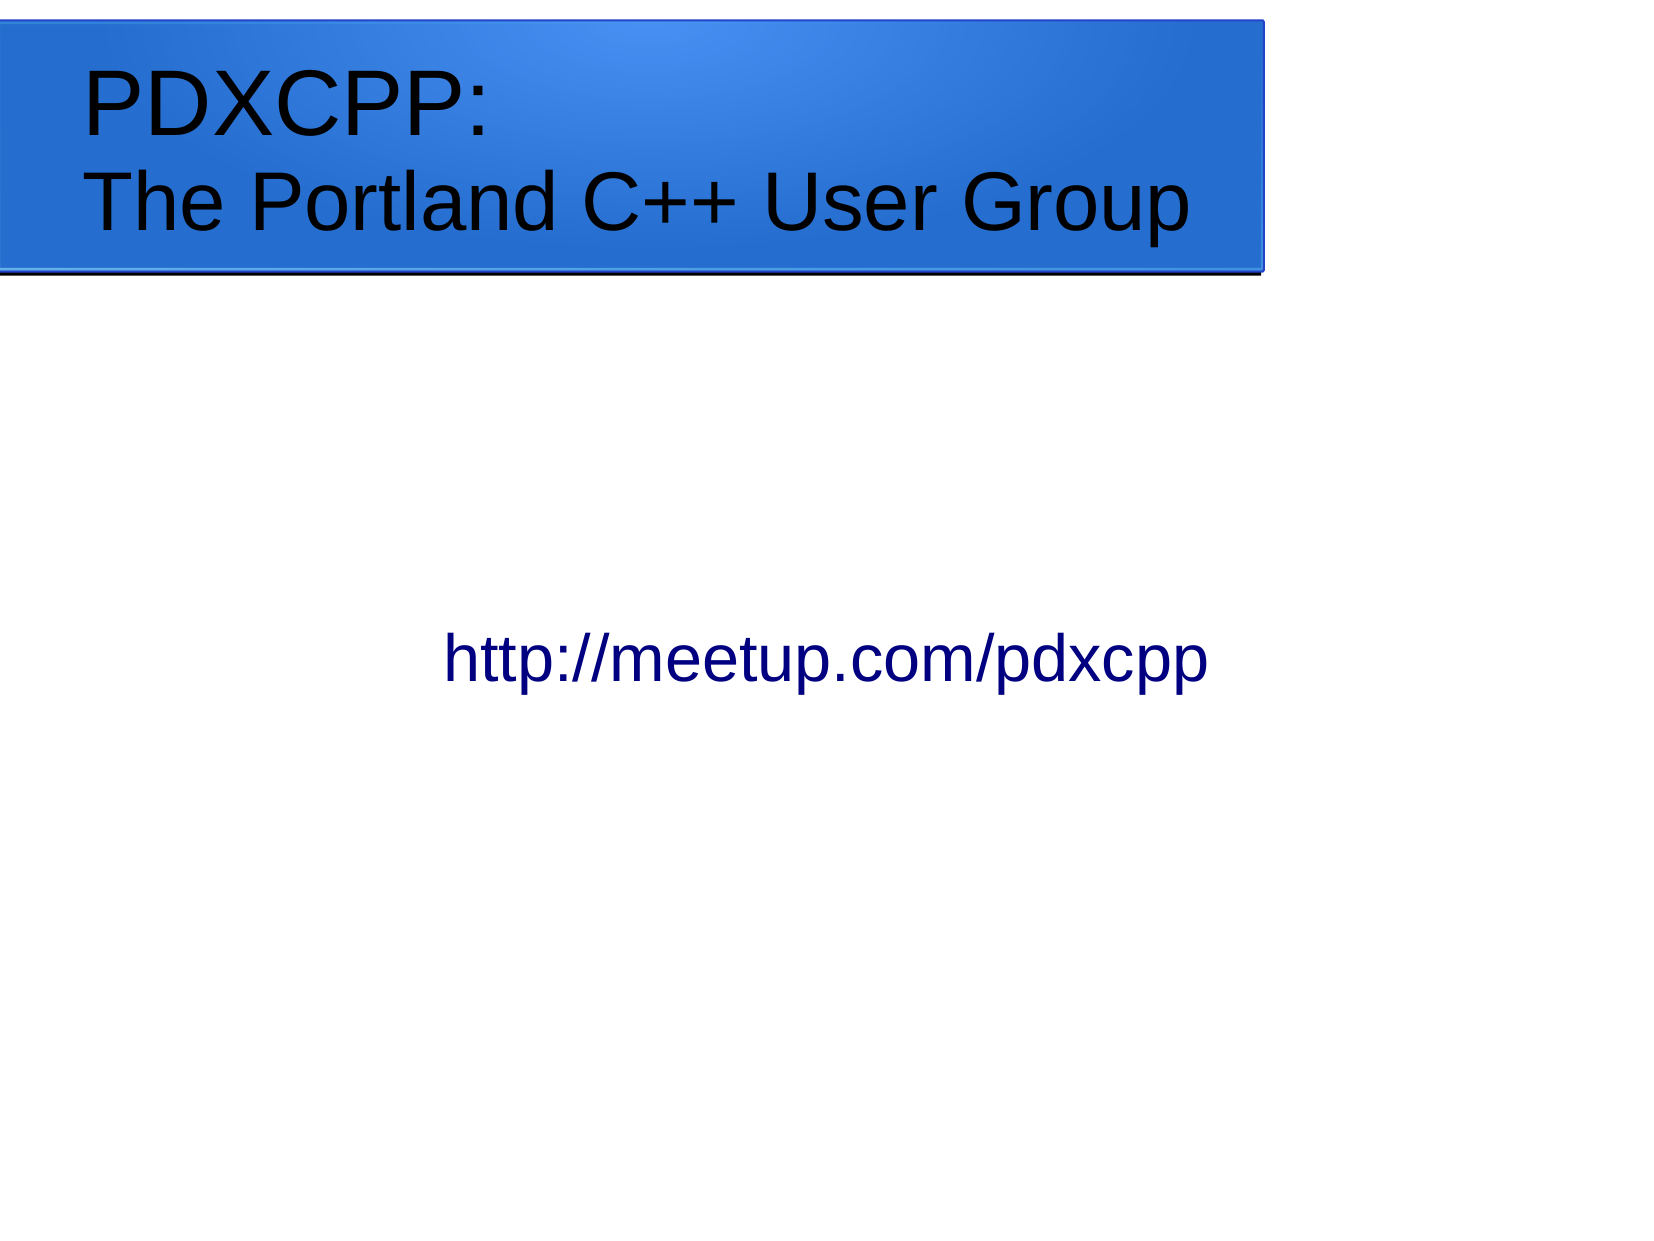

# PDXCPP: The Portland C++ User Group
http://meetup.com/pdxcpp